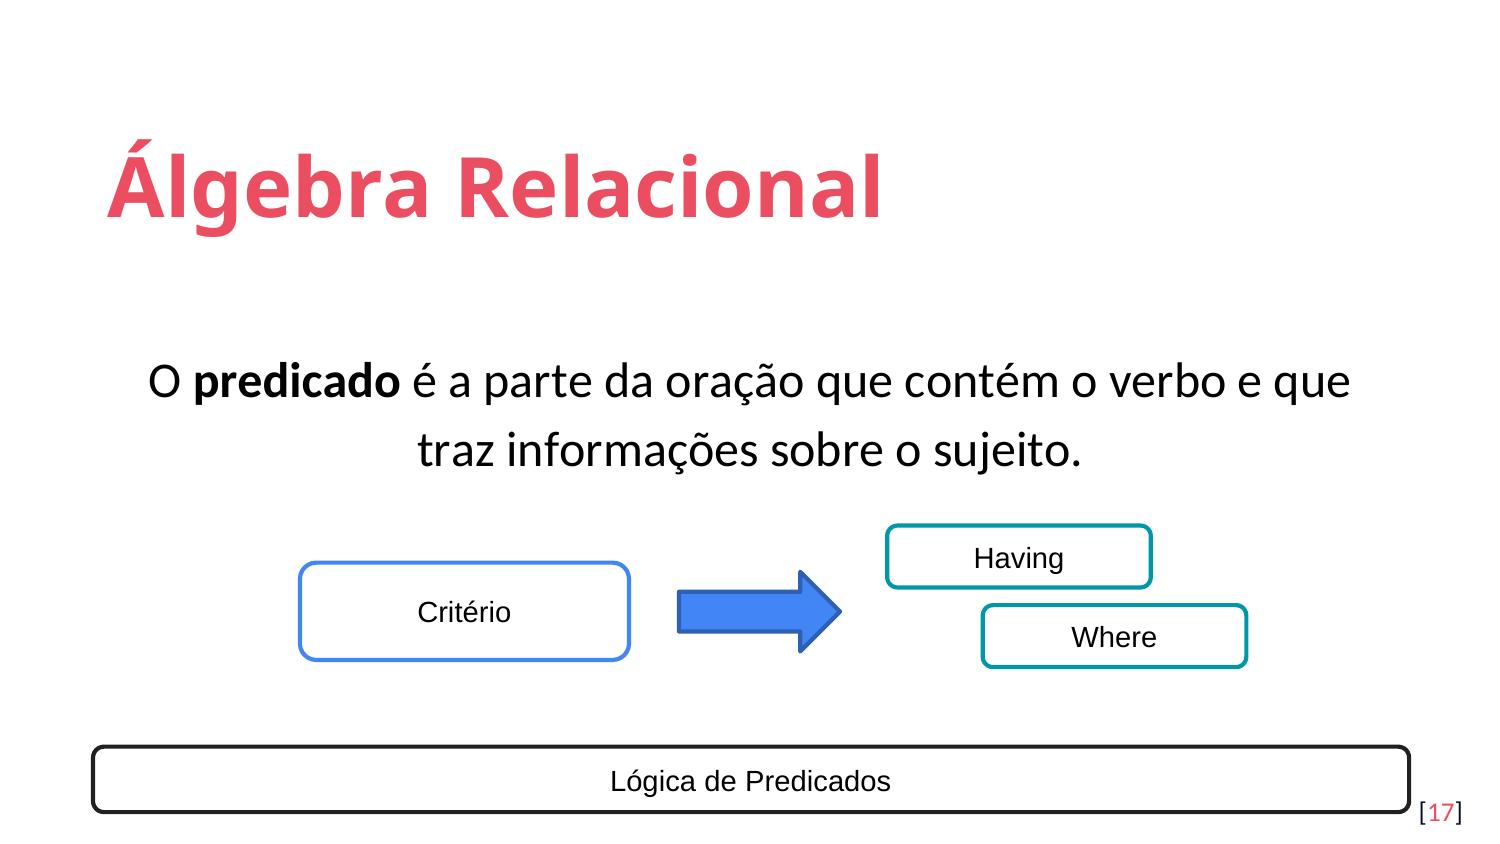

Álgebra Relacional
O predicado é a parte da oração que contém o verbo e que traz informações sobre o sujeito.
Having
Critério
Where
Lógica de Predicados